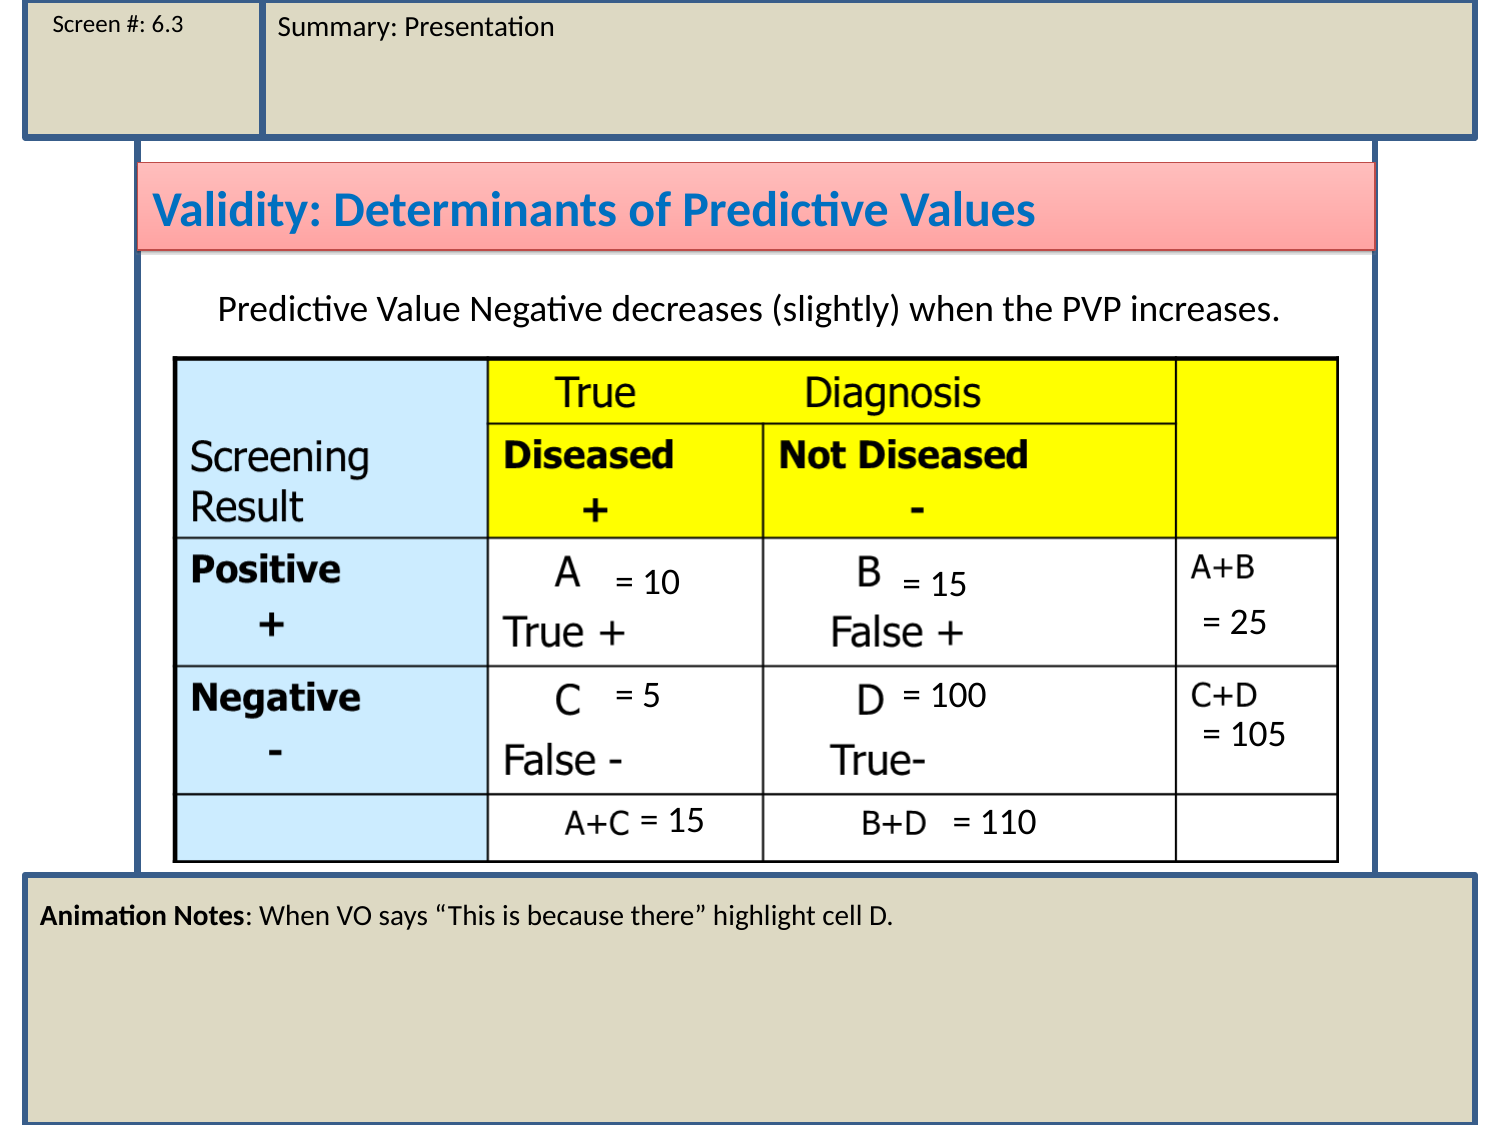

Screen #: 6.3
Summary: Presentation
Validity: Determinants of Predictive Values
Predictive Value Negative decreases (slightly) when the PVP increases.
= 10
= 15
= 25
= 5
= 100
= 105
= 15
= 110
Animation Notes: When VO says “This is because there” highlight cell D.